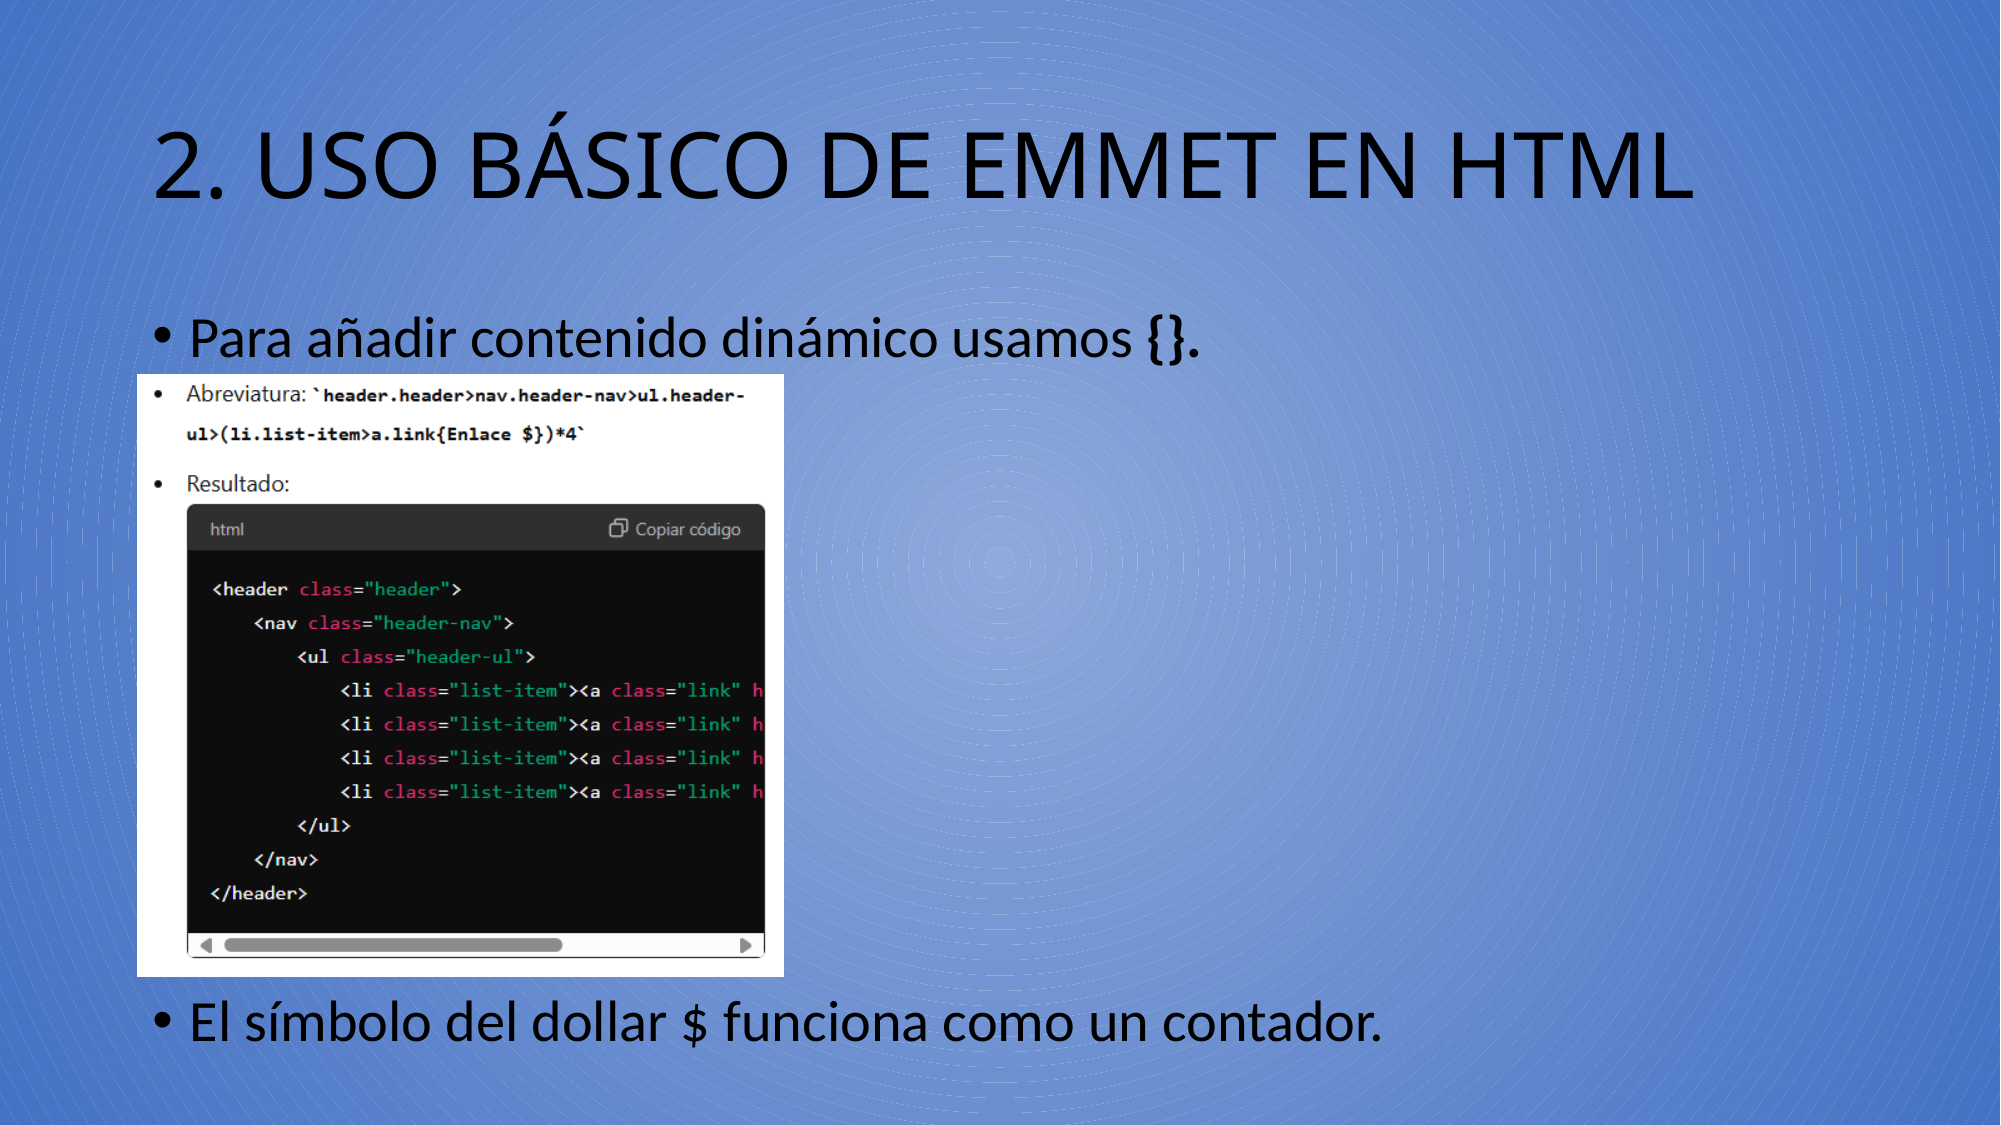

# 2. USO BÁSICO DE EMMET EN HTML
Para añadir contenido dinámico usamos {}.
El símbolo del dollar $ funciona como un contador.